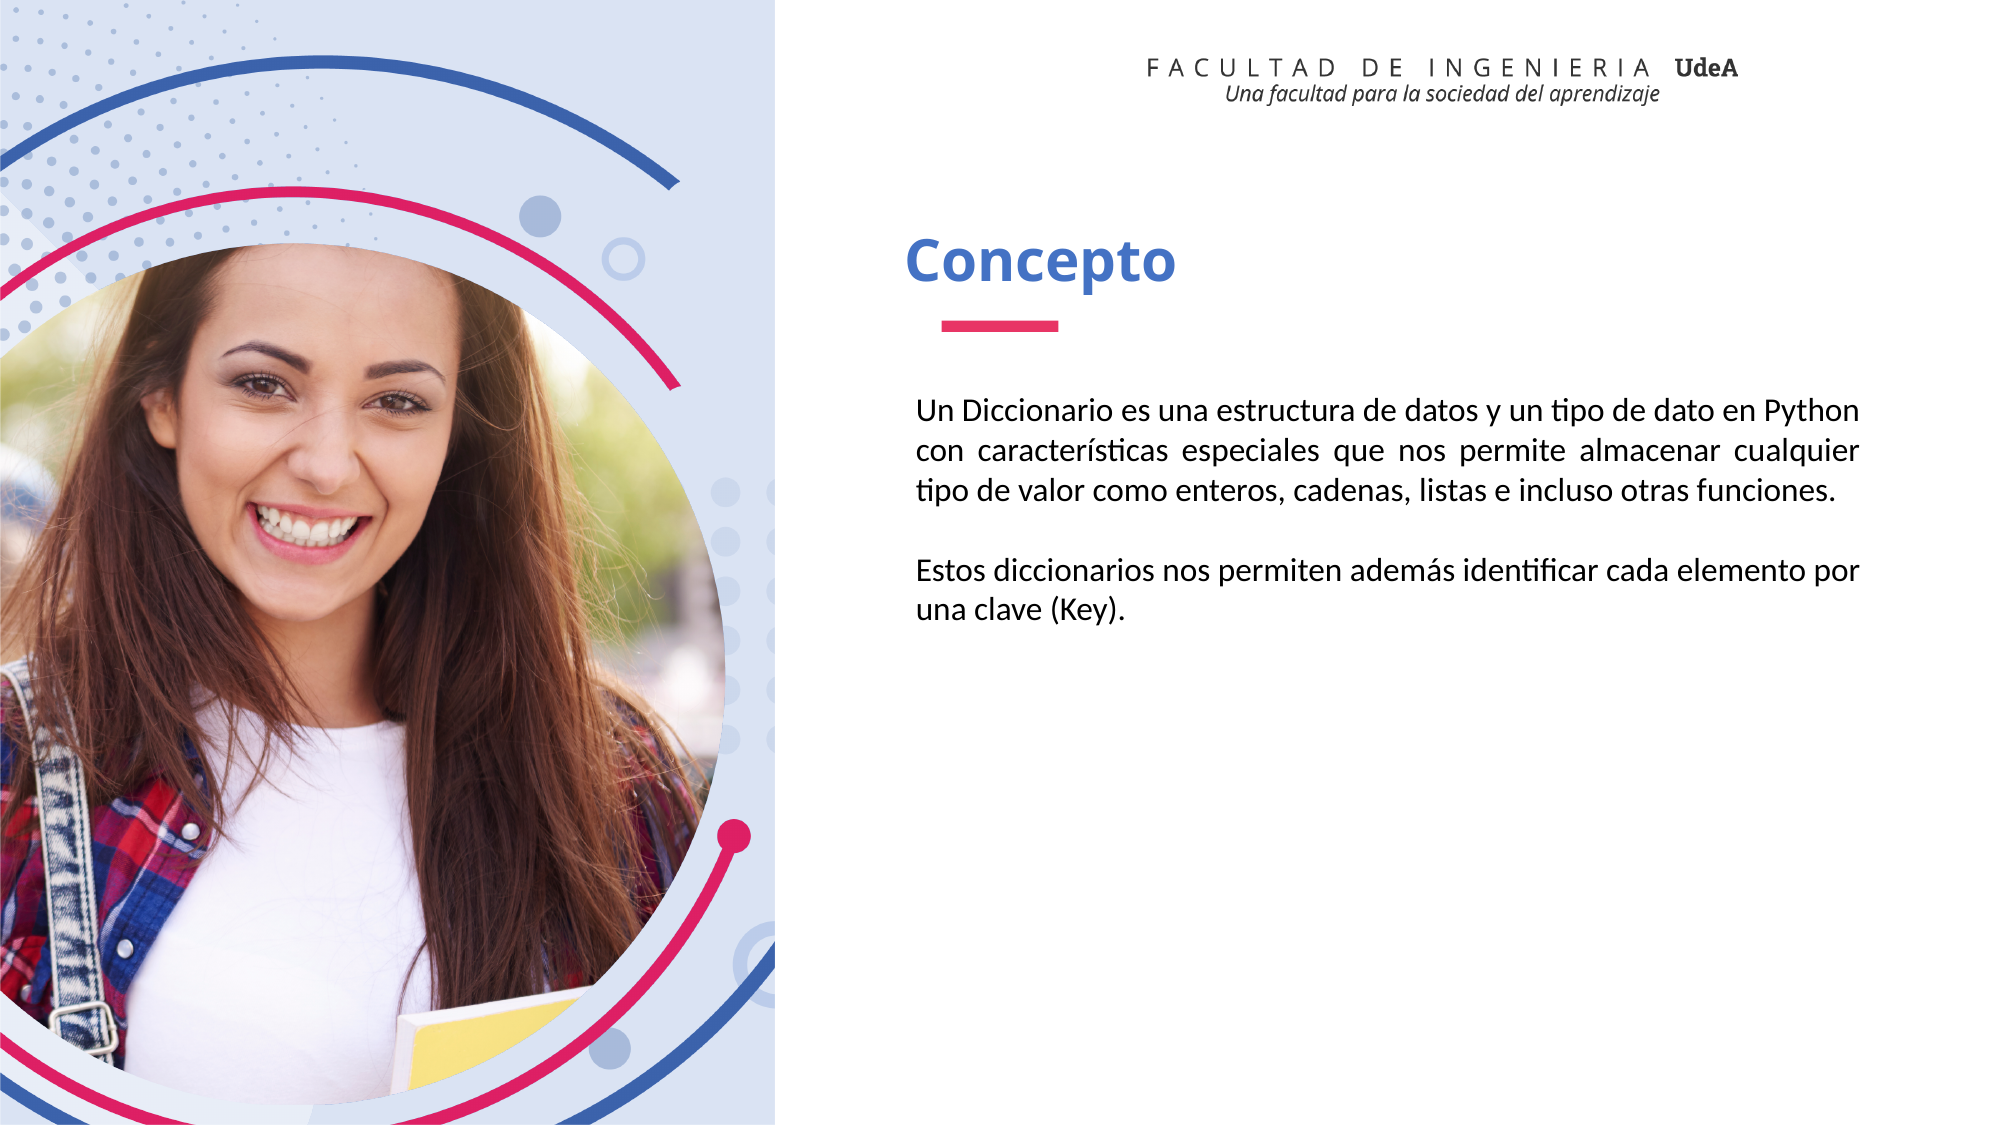

Concepto
Un Diccionario es una estructura de datos y un tipo de dato en Python con características especiales que nos permite almacenar cualquier tipo de valor como enteros, cadenas, listas e incluso otras funciones.
Estos diccionarios nos permiten además identificar cada elemento por una clave (Key).